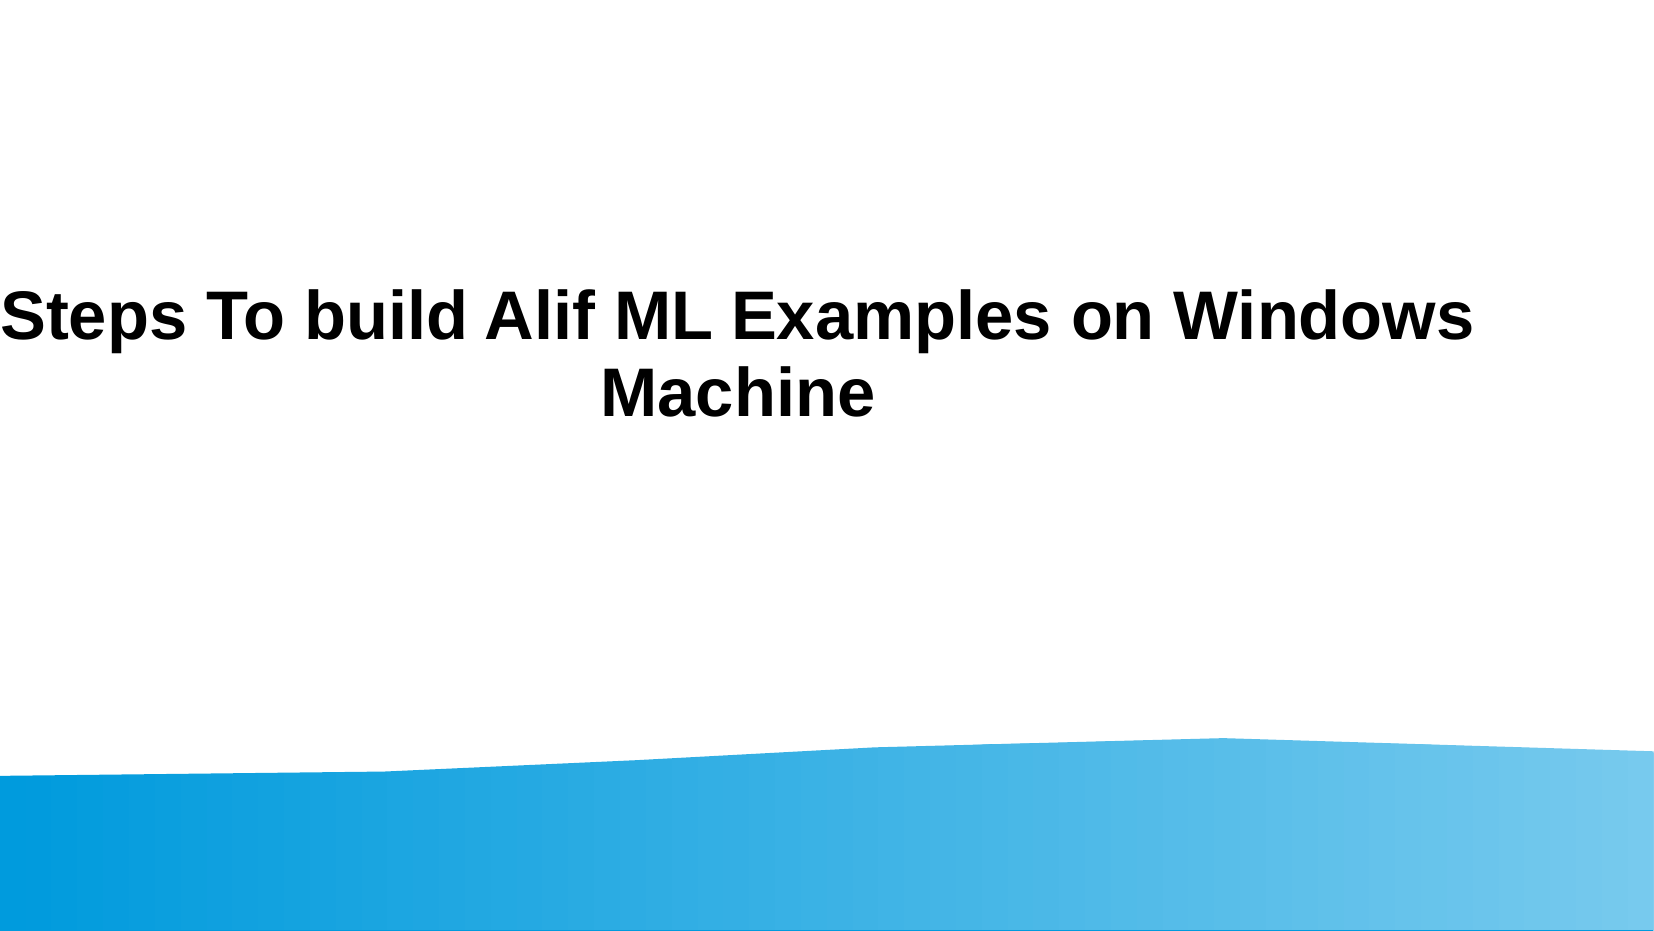

# Steps To build Alif ML Examples on Windows Machine